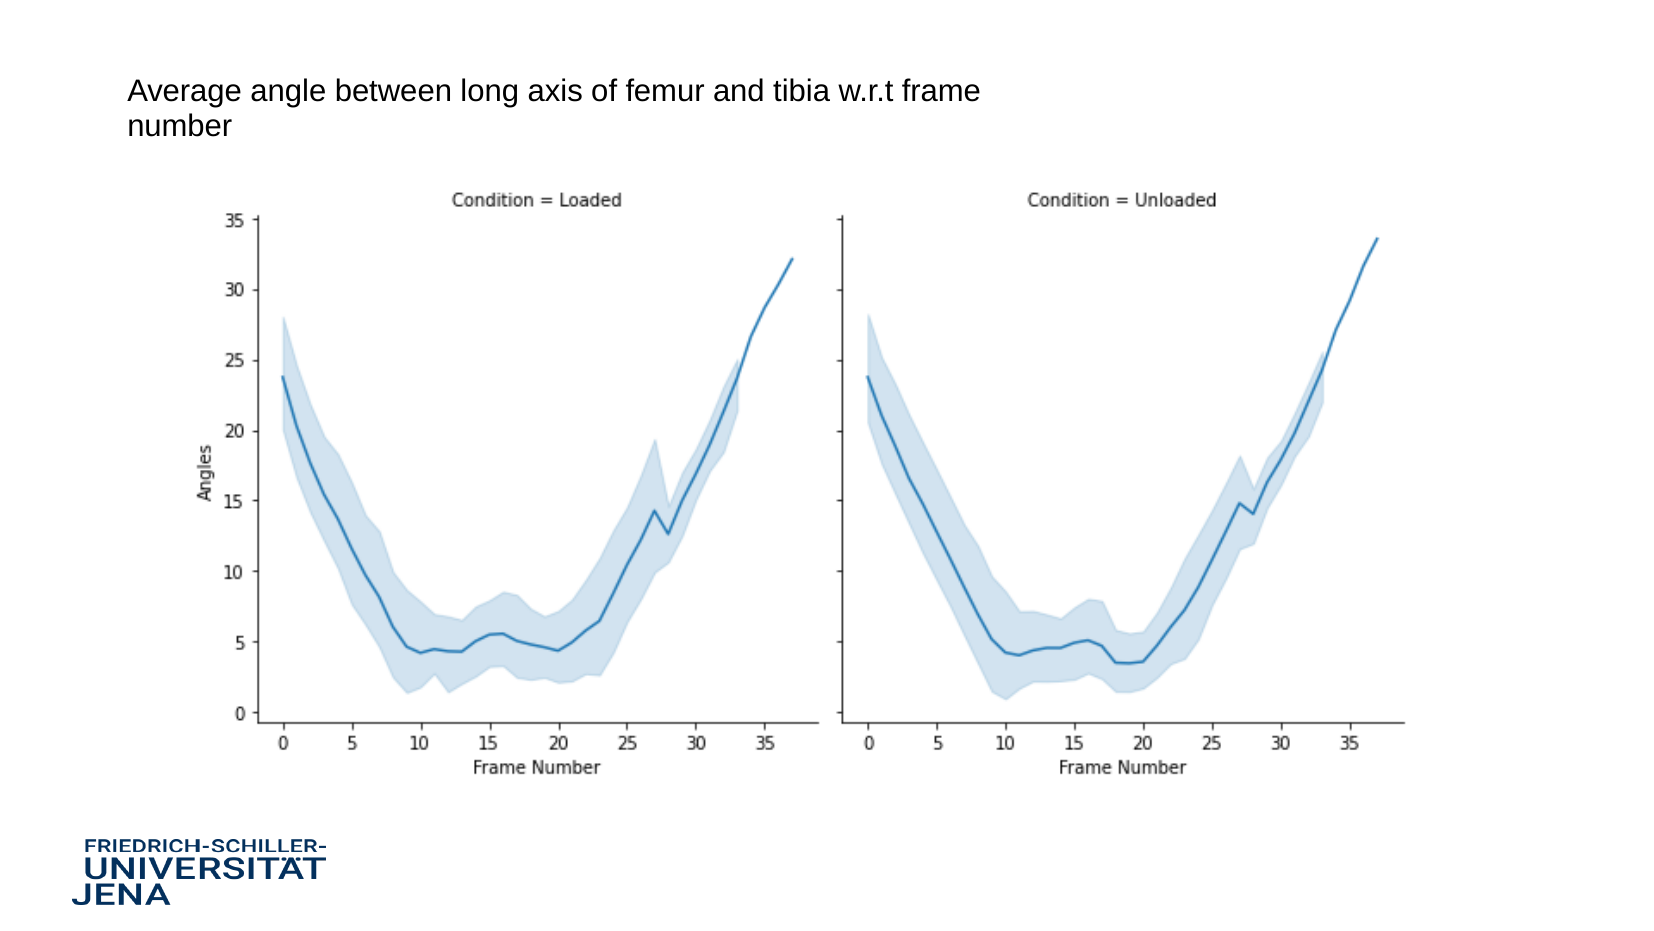

Average angle between long axis of femur and tibia w.r.t frame number